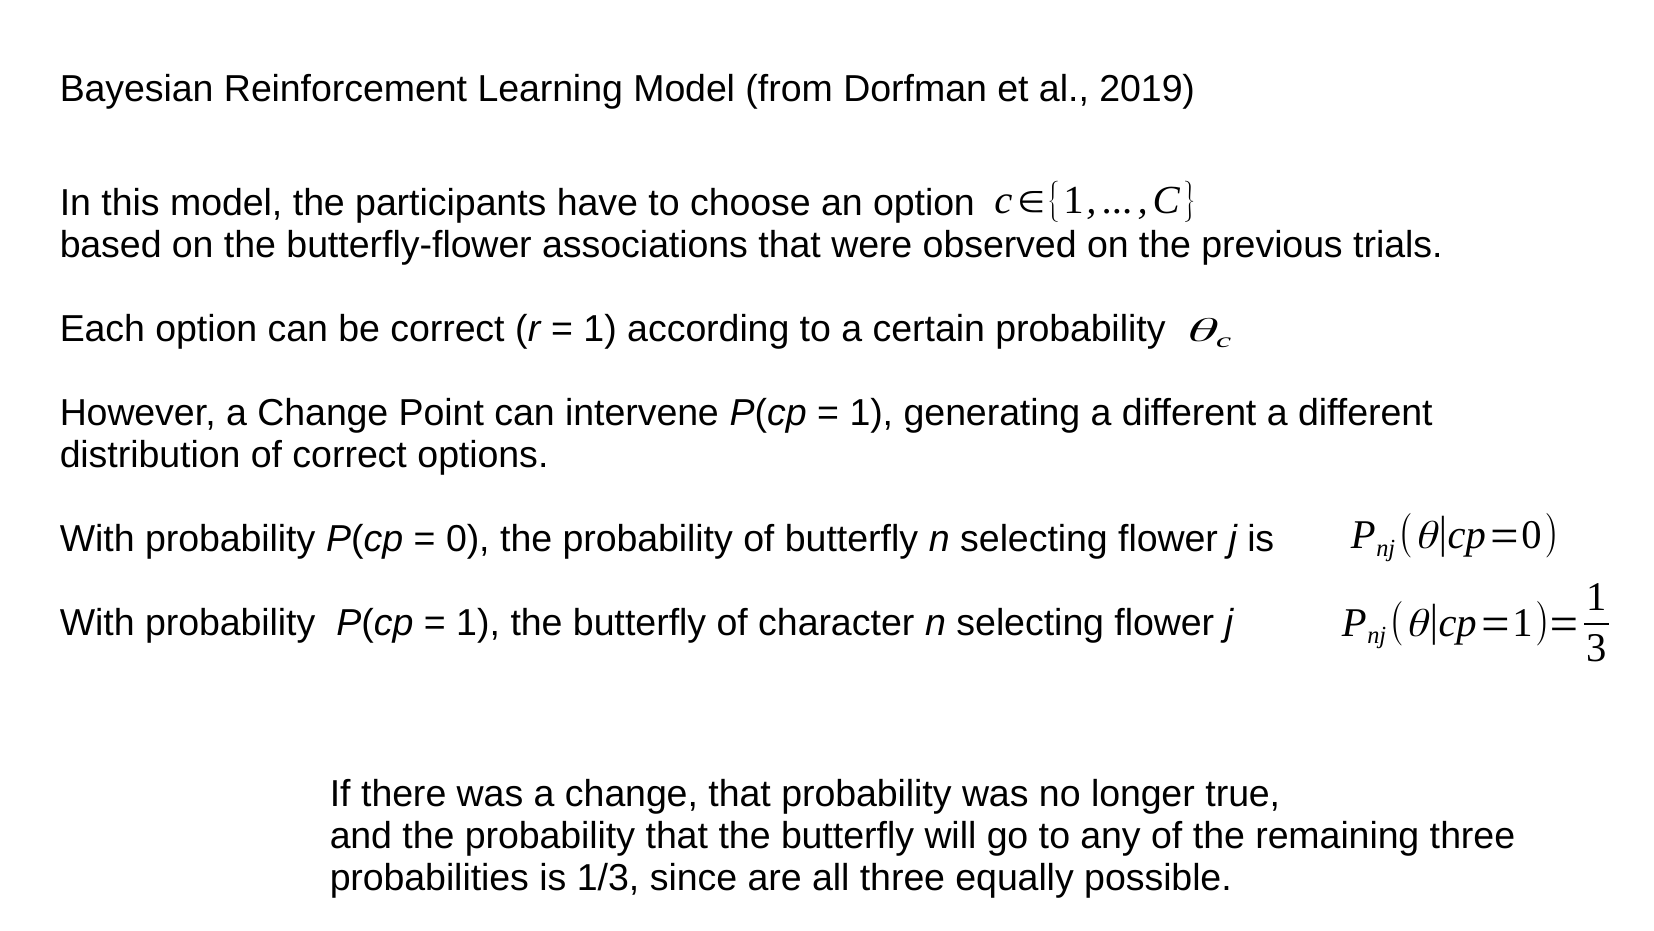

Bayesian Reinforcement Learning Model (from Dorfman et al., 2019)
In this model, the participants have to choose an option
based on the butterfly-flower associations that were observed on the previous trials.
Each option can be correct (r = 1) according to a certain probability
However, a Change Point can intervene P(cp = 1), generating a different a different distribution of correct options.
With probability P(cp = 0), the probability of butterfly n selecting flower j is
With probability P(cp = 1), the butterfly of character n selecting flower j
If there was a change, that probability was no longer true,
and the probability that the butterfly will go to any of the remaining three probabilities is 1/3, since are all three equally possible.